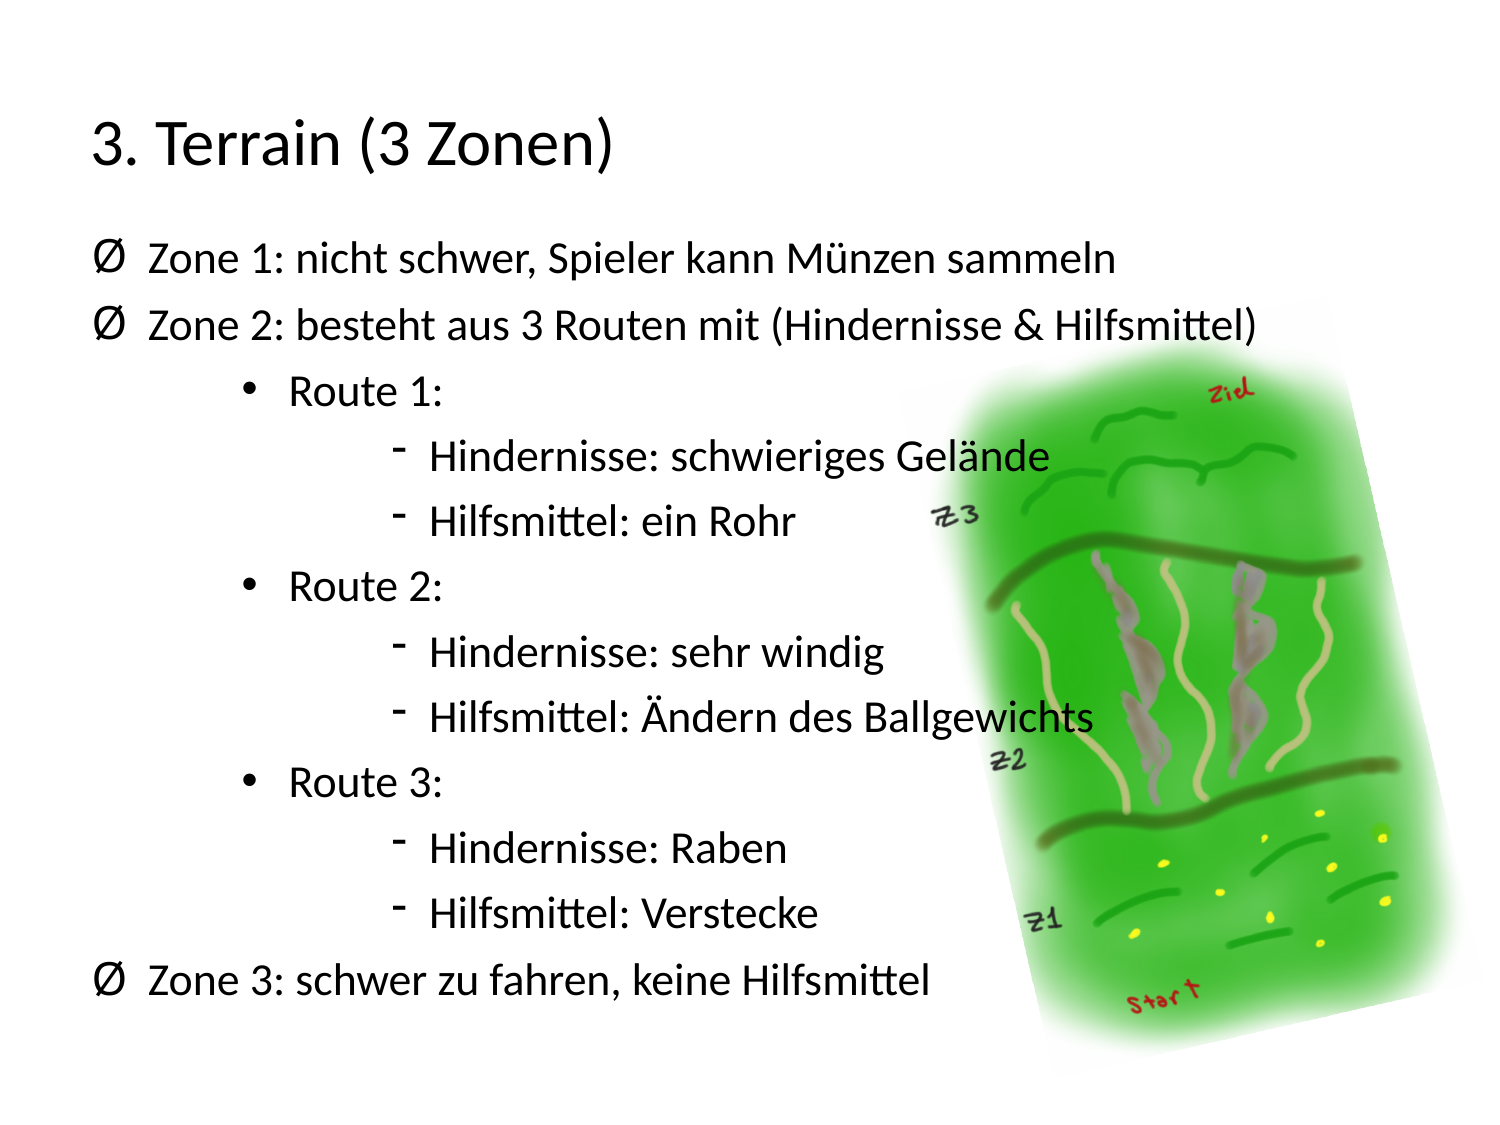

# 3. Terrain (3 Zonen)
Zone 1: nicht schwer, Spieler kann Münzen sammeln
Zone 2: besteht aus 3 Routen mit (Hindernisse & Hilfsmittel)
Route 1:
Hindernisse: schwieriges Gelände
Hilfsmittel: ein Rohr
Route 2:
Hindernisse: sehr windig
Hilfsmittel: Ändern des Ballgewichts
Route 3:
Hindernisse: Raben
Hilfsmittel: Verstecke
Zone 3: schwer zu fahren, keine Hilfsmittel